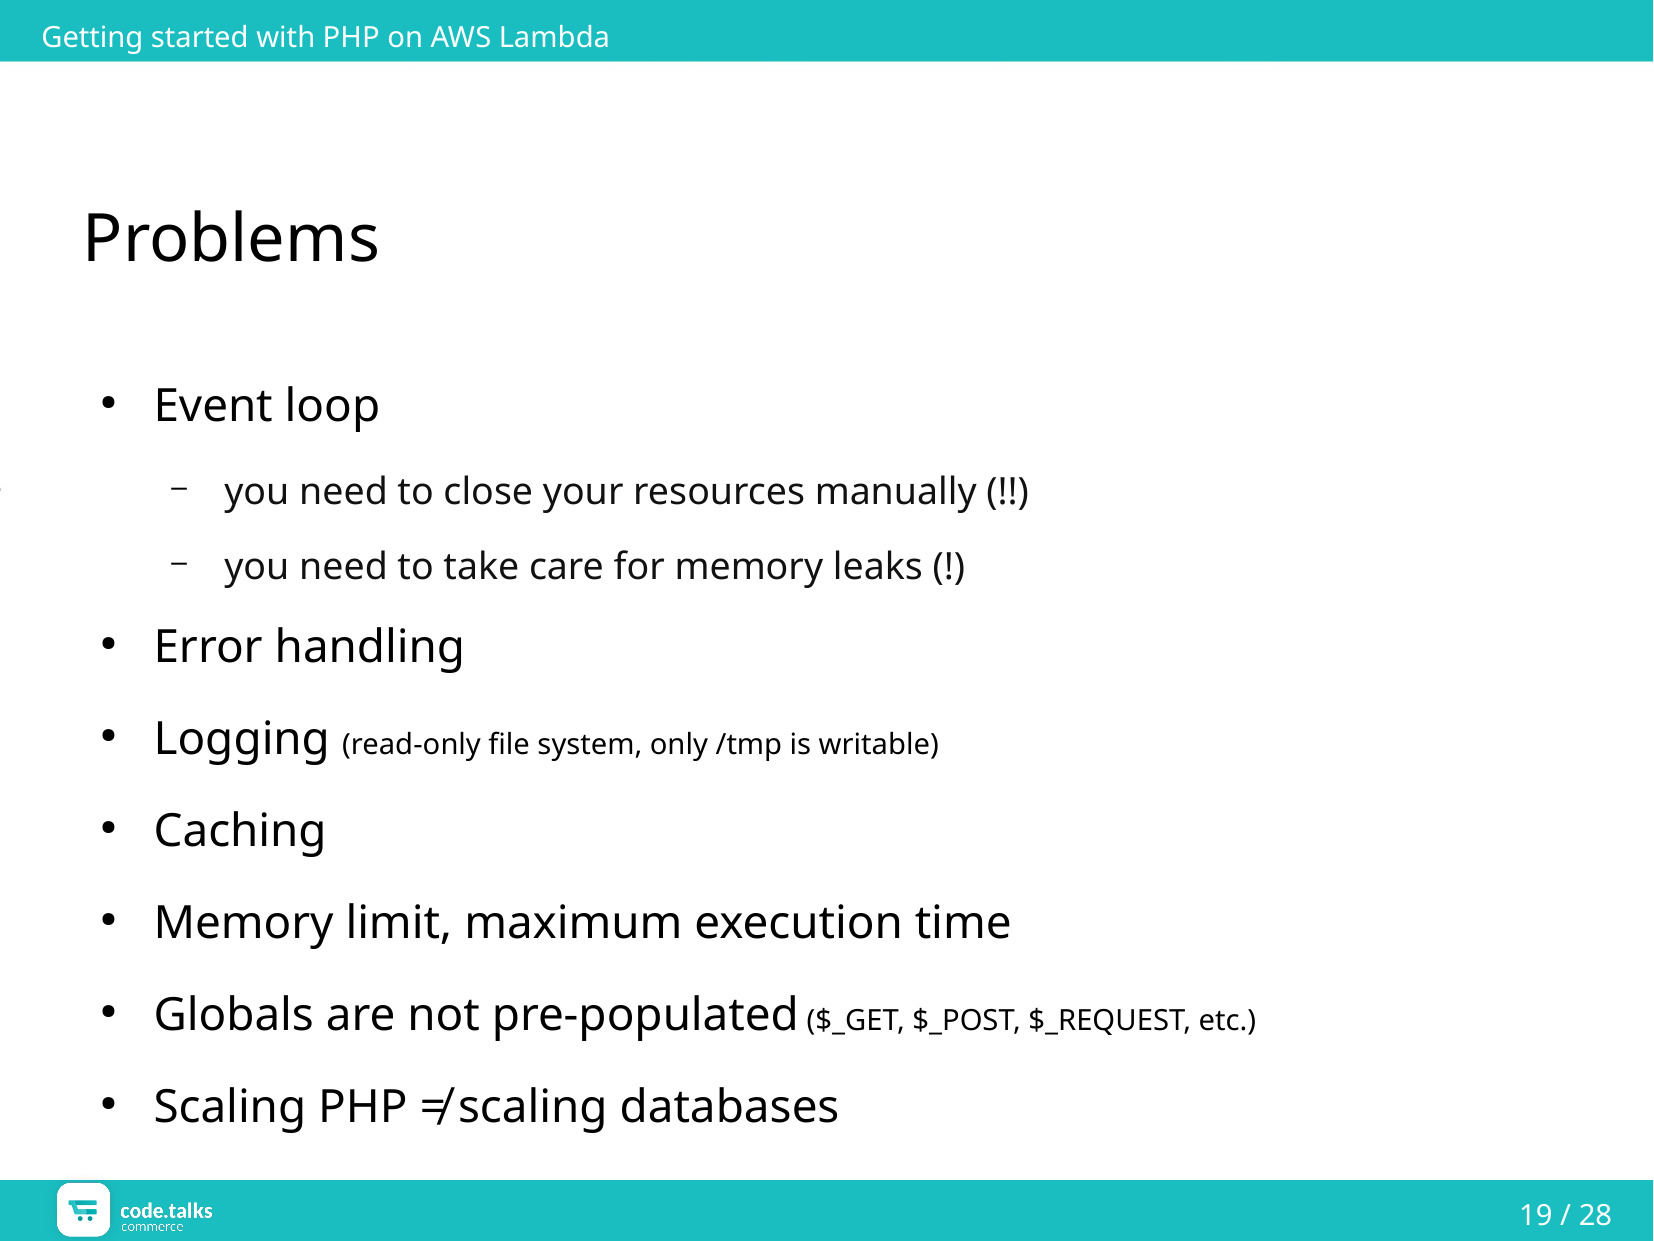

Getting started with PHP on AWS Lambda
# Problems
Event loop
you need to close your resources manually (!!)
you need to take care for memory leaks (!)
Error handling
Logging (read-only file system, only /tmp is writable)
Caching
Memory limit, maximum execution time
Globals are not pre-populated ($_GET, $_POST, $_REQUEST, etc.)
Scaling PHP ≠ scaling databases
19